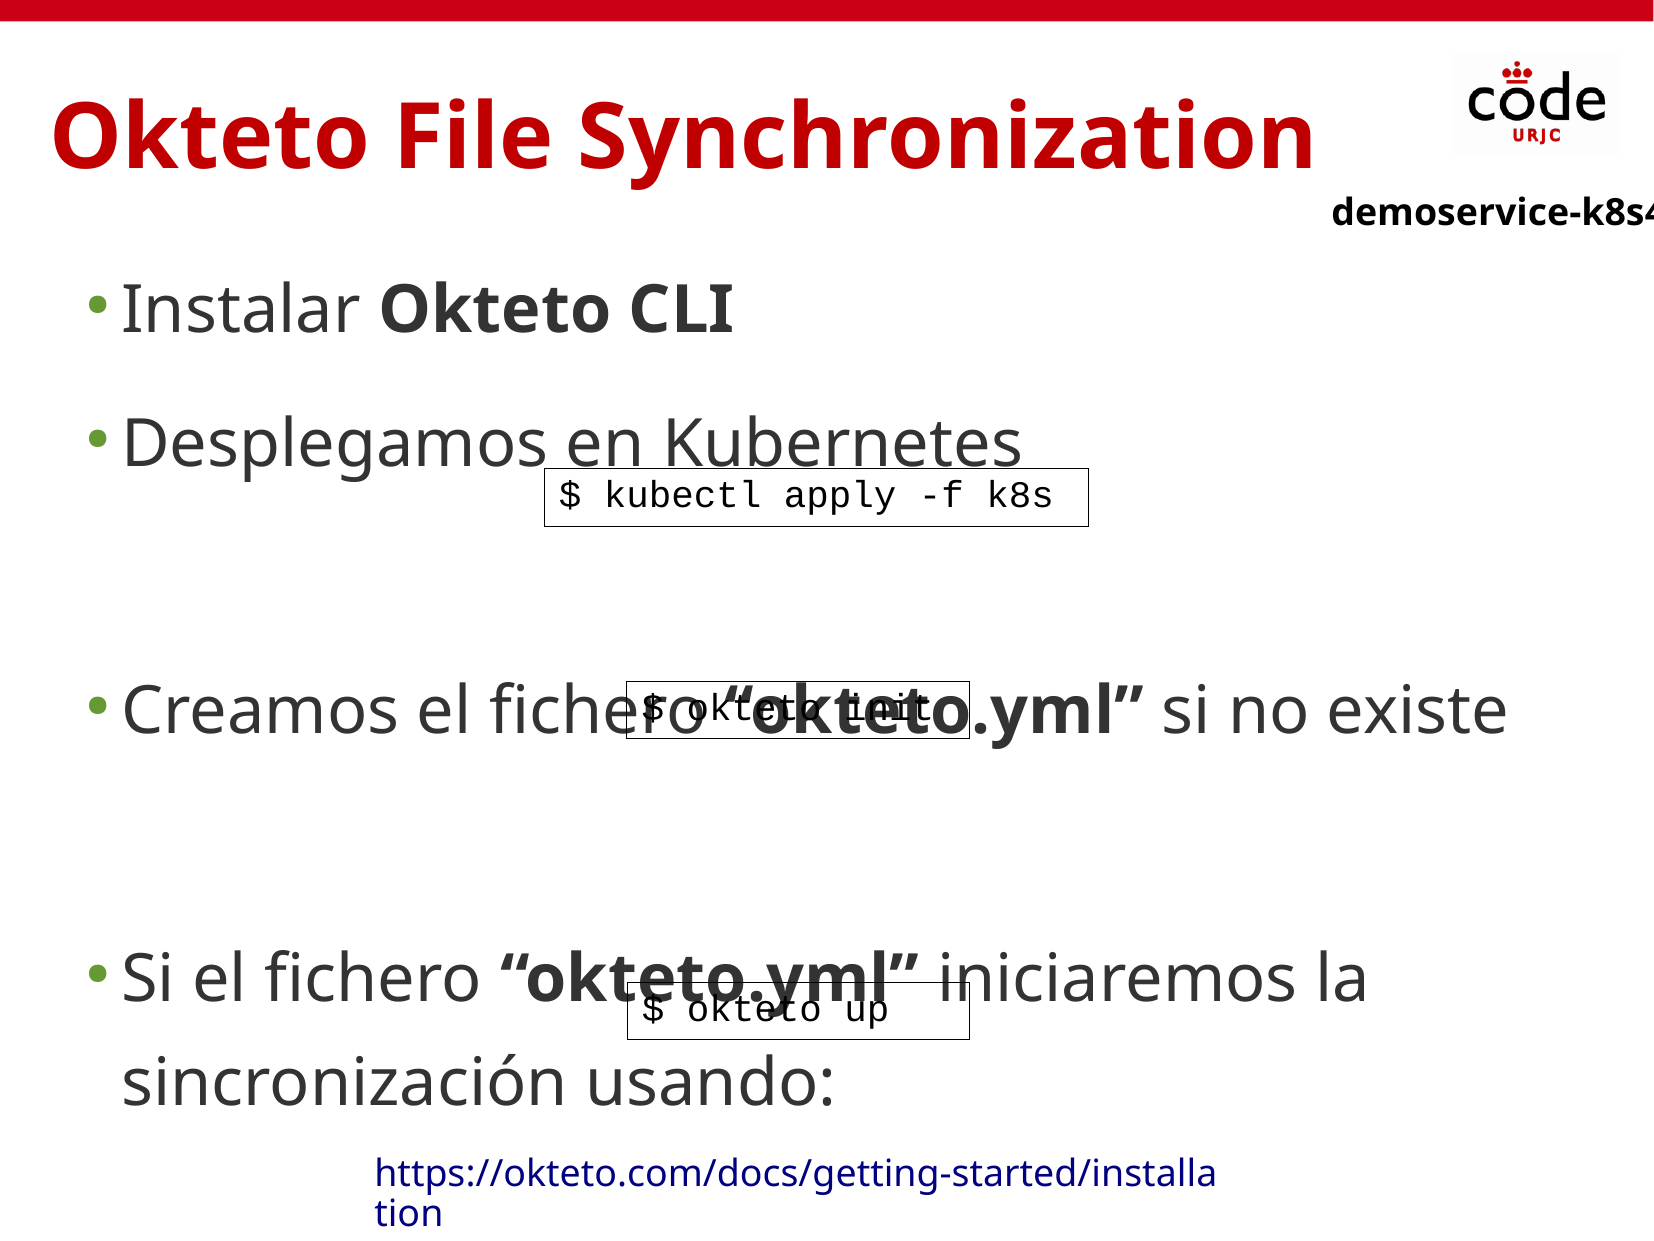

# Okteto File Synchronization
demoservice-k8s4
Instalar Okteto CLI
Desplegamos en Kubernetes
Creamos el fichero “okteto.yml” si no existe
Si el fichero “okteto.yml” iniciaremos la sincronización usando:
$ kubectl apply -f k8s
$ okteto init
$ okteto up
https://okteto.com/docs/getting-started/installation